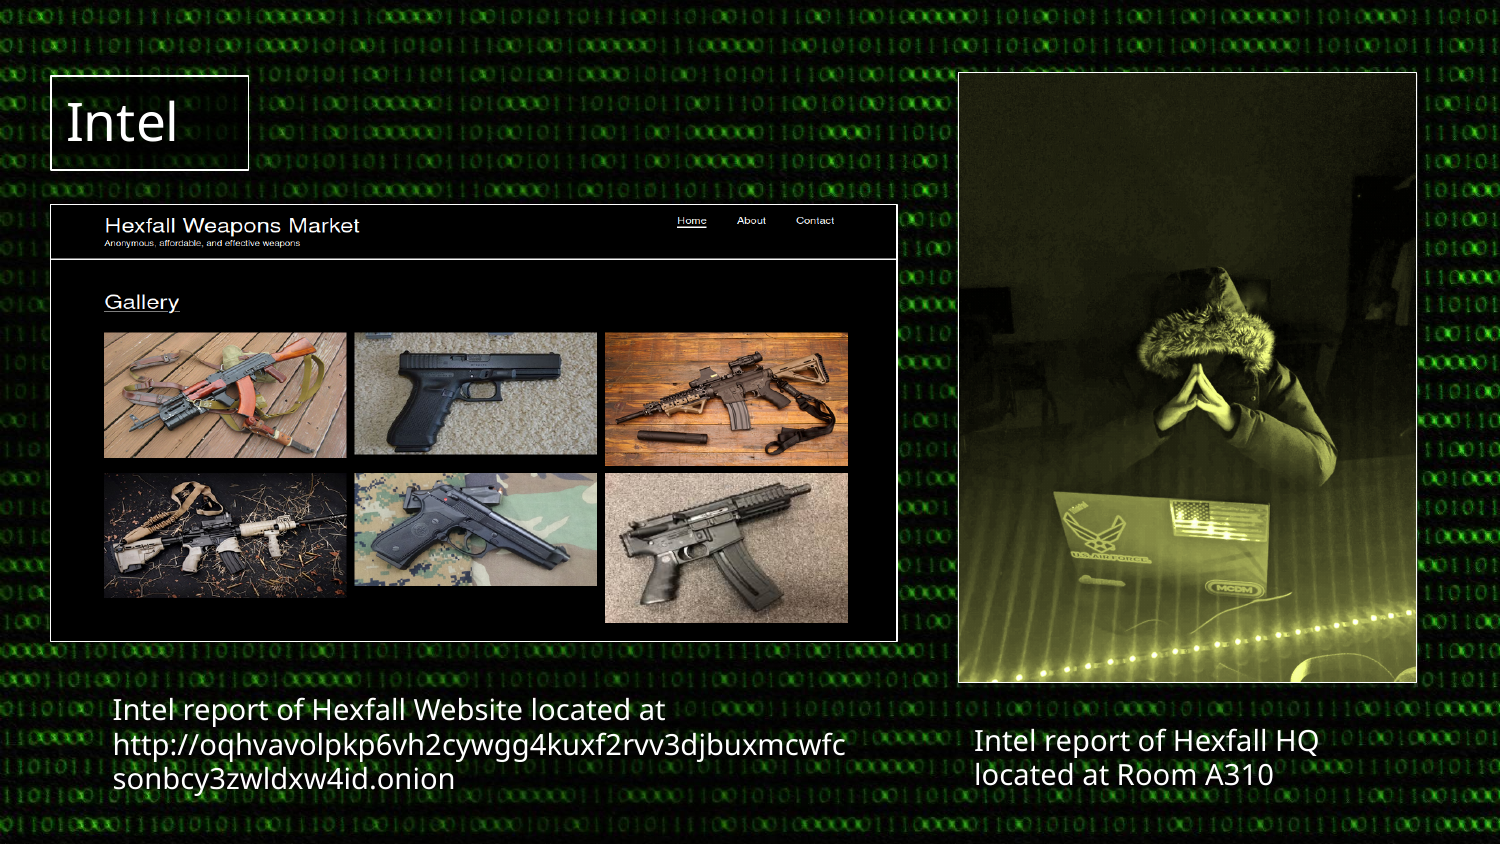

# Intel
Intel report of Hexfall Website located at http://oqhvavolpkp6vh2cywgg4kuxf2rvv3djbuxmcwfcsonbcy3zwldxw4id.onion
Intel report of Hexfall HQ located at Room A310